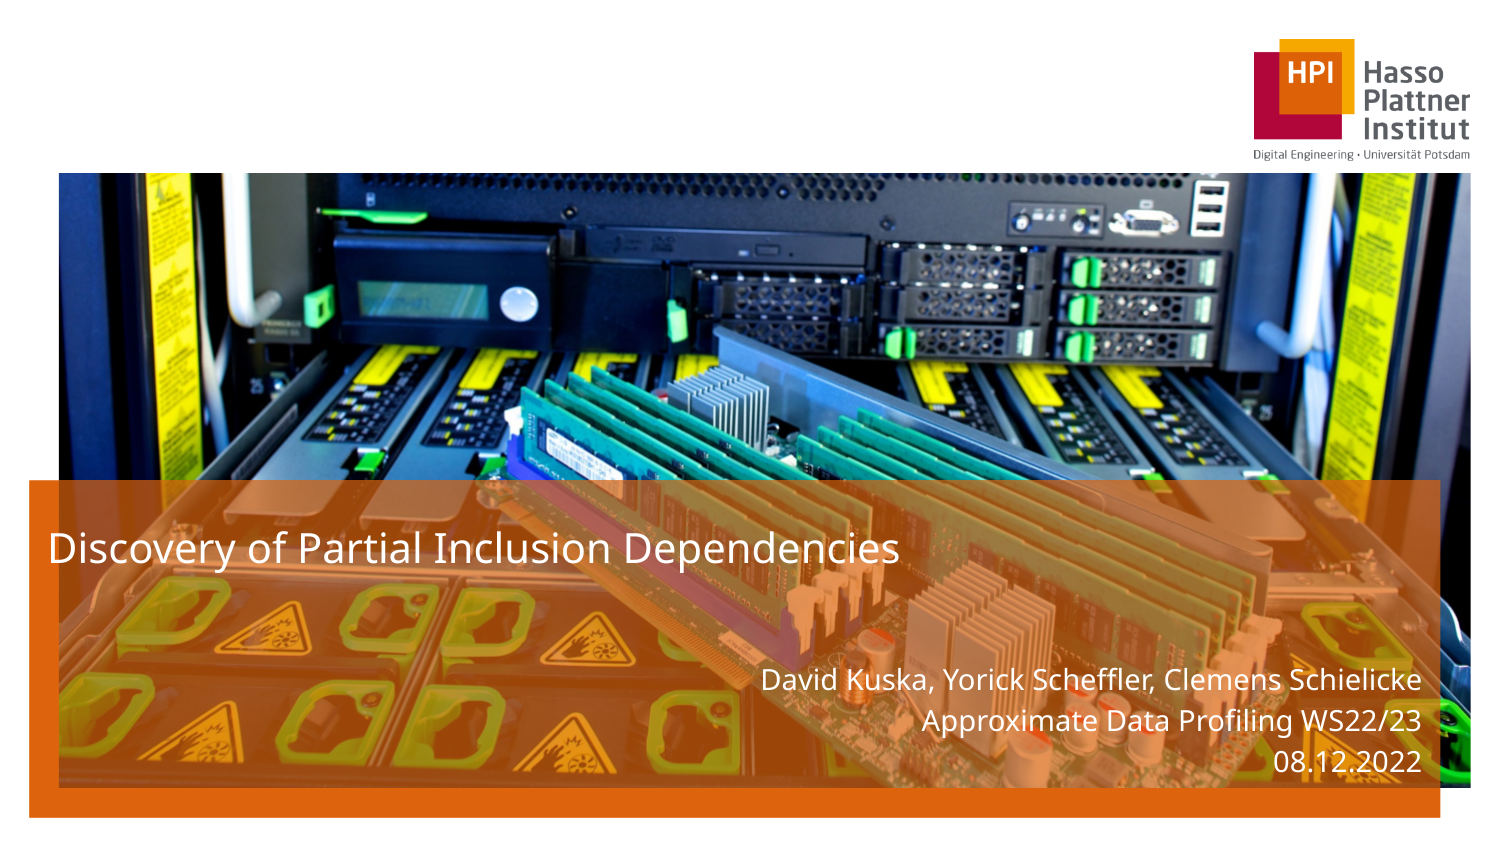

# Discovery of Partial Inclusion Dependencies
David Kuska, Yorick Scheffler, Clemens Schielicke
Approximate Data Profiling WS22/23
08.12.2022